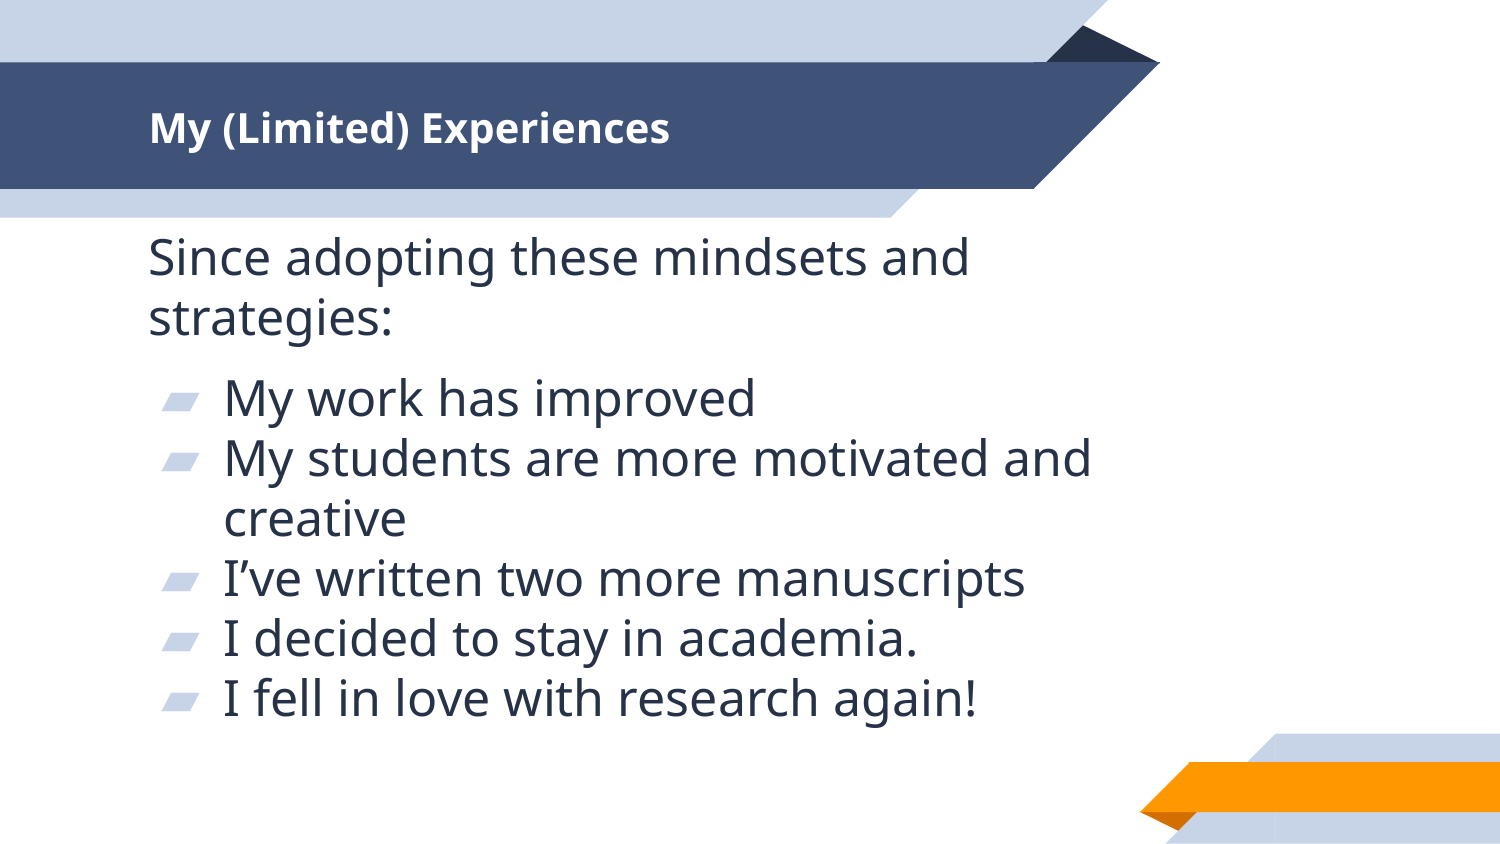

# My (Limited) Experiences
Since adopting these mindsets and strategies:
My work has improved
My students are more motivated and creative
I’ve written two more manuscripts
I decided to stay in academia.
I fell in love with research again!